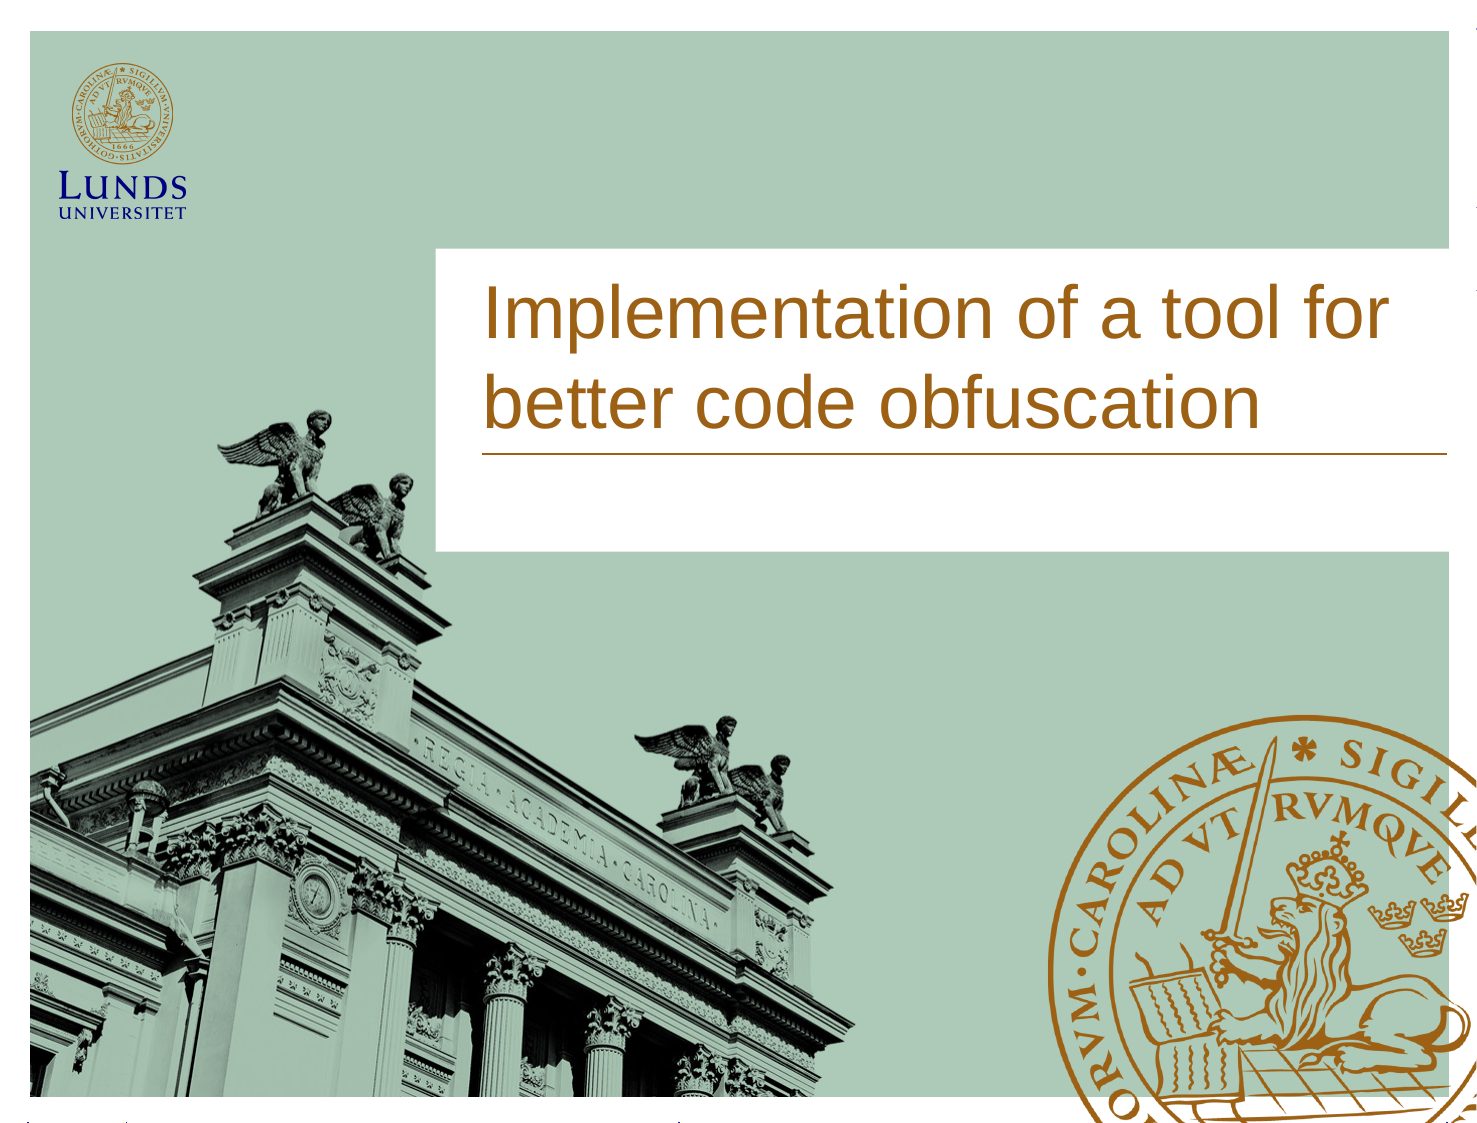

# Implementation of a tool for better code obfuscation